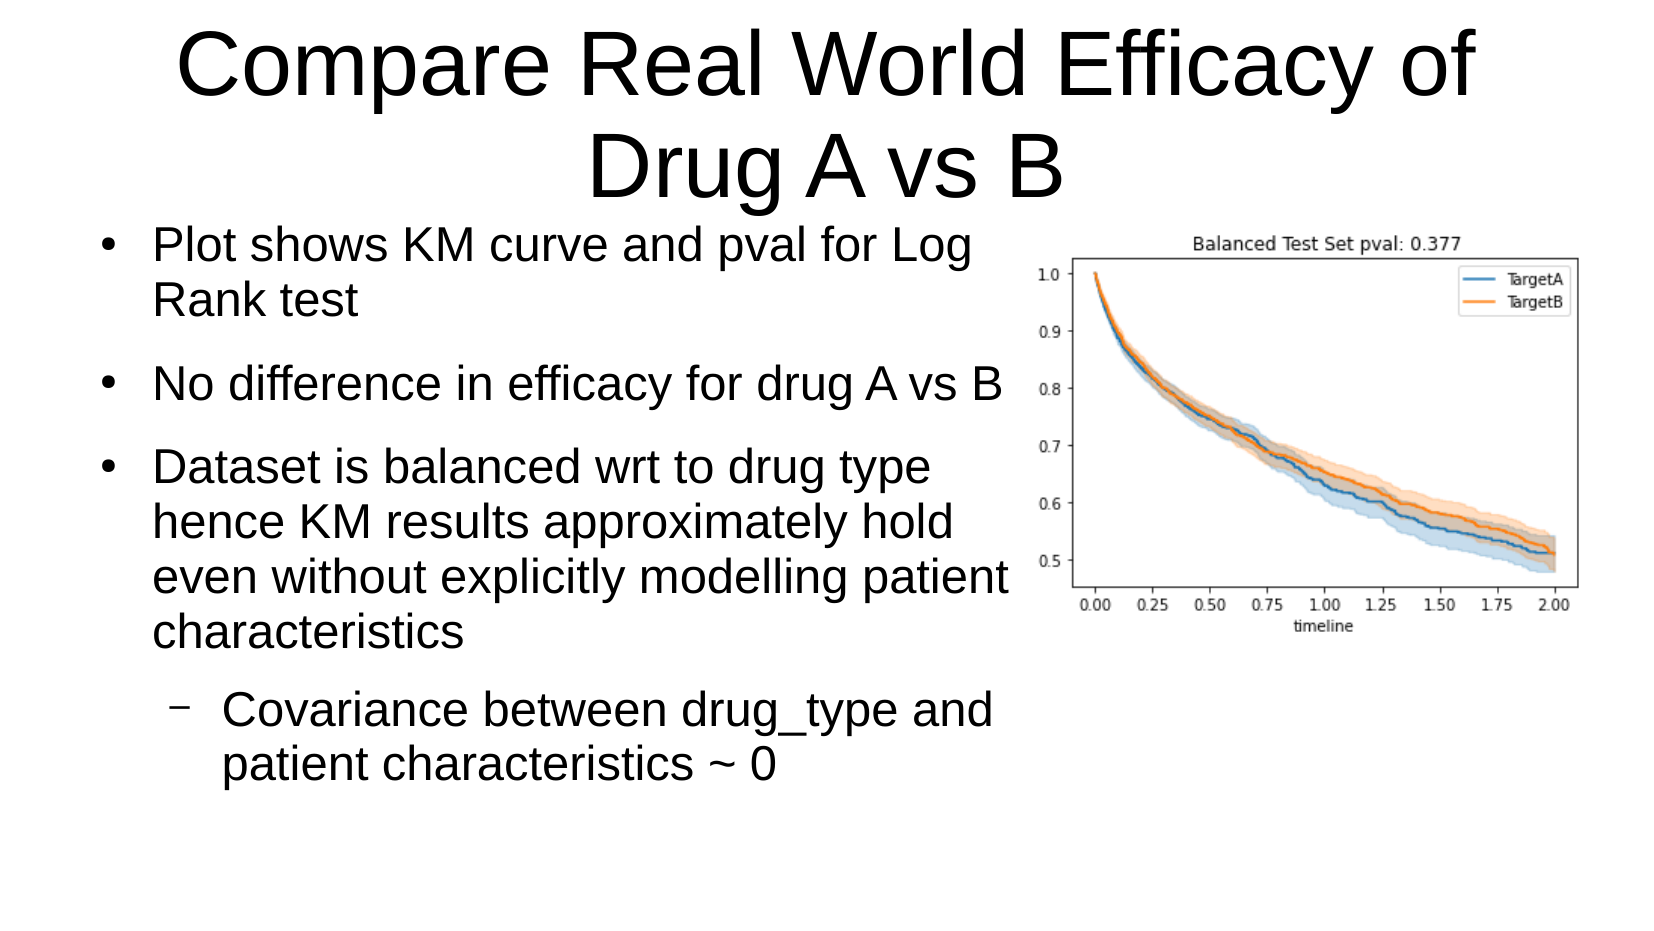

# Compare Real World Efficacy of Drug A vs B
Plot shows KM curve and pval for Log Rank test
No difference in efficacy for drug A vs B
Dataset is balanced wrt to drug type hence KM results approximately hold even without explicitly modelling patient characteristics
Covariance between drug_type and patient characteristics ~ 0